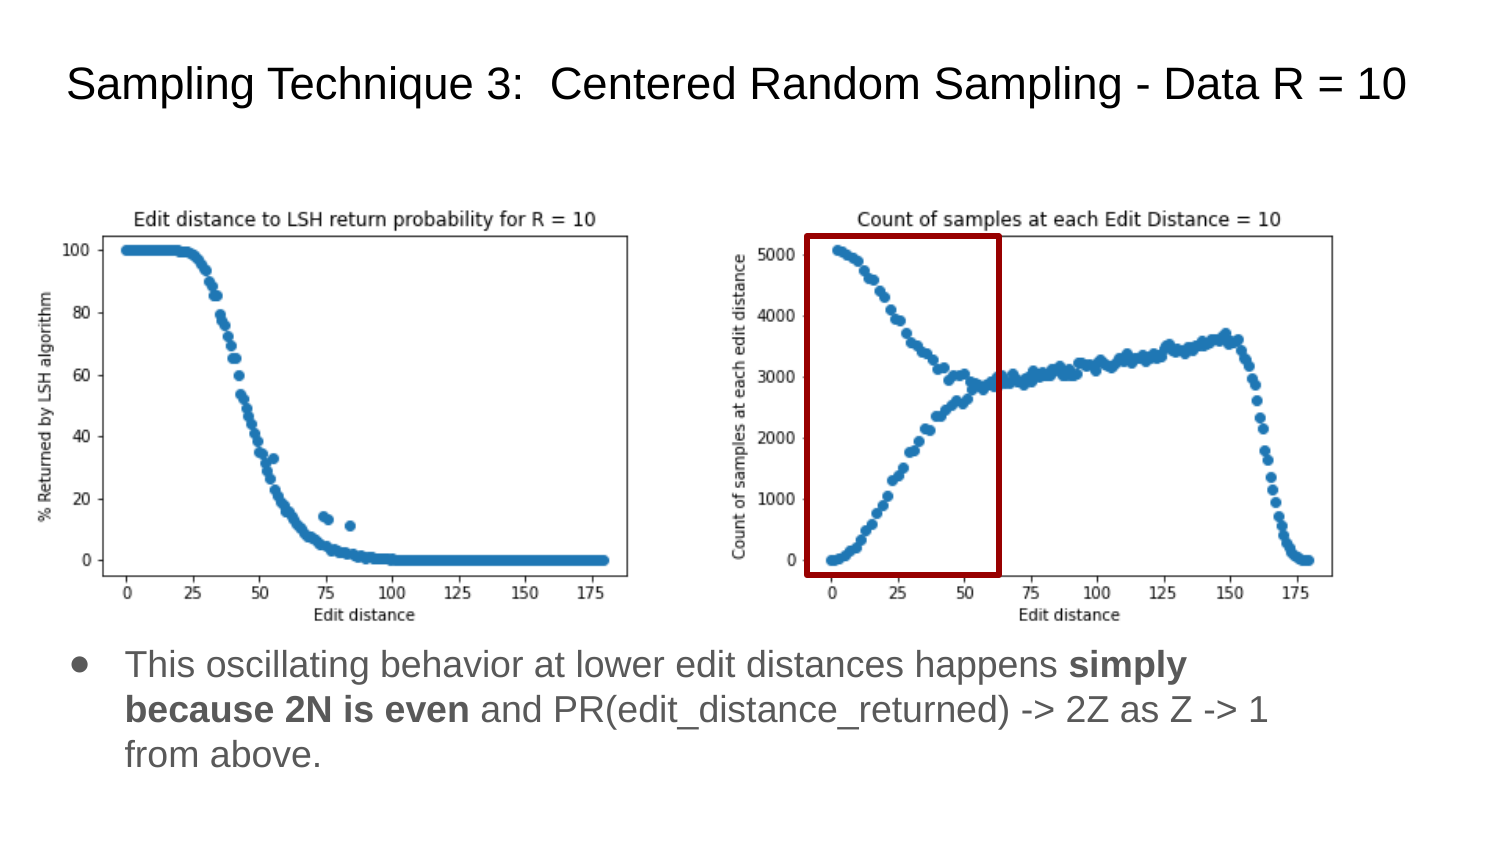

# Sampling Technique 3: Centered Random Sampling - Data R = 10
This oscillating behavior at lower edit distances happens simply because 2N is even and PR(edit_distance_returned) -> 2Z as Z -> 1 from above.